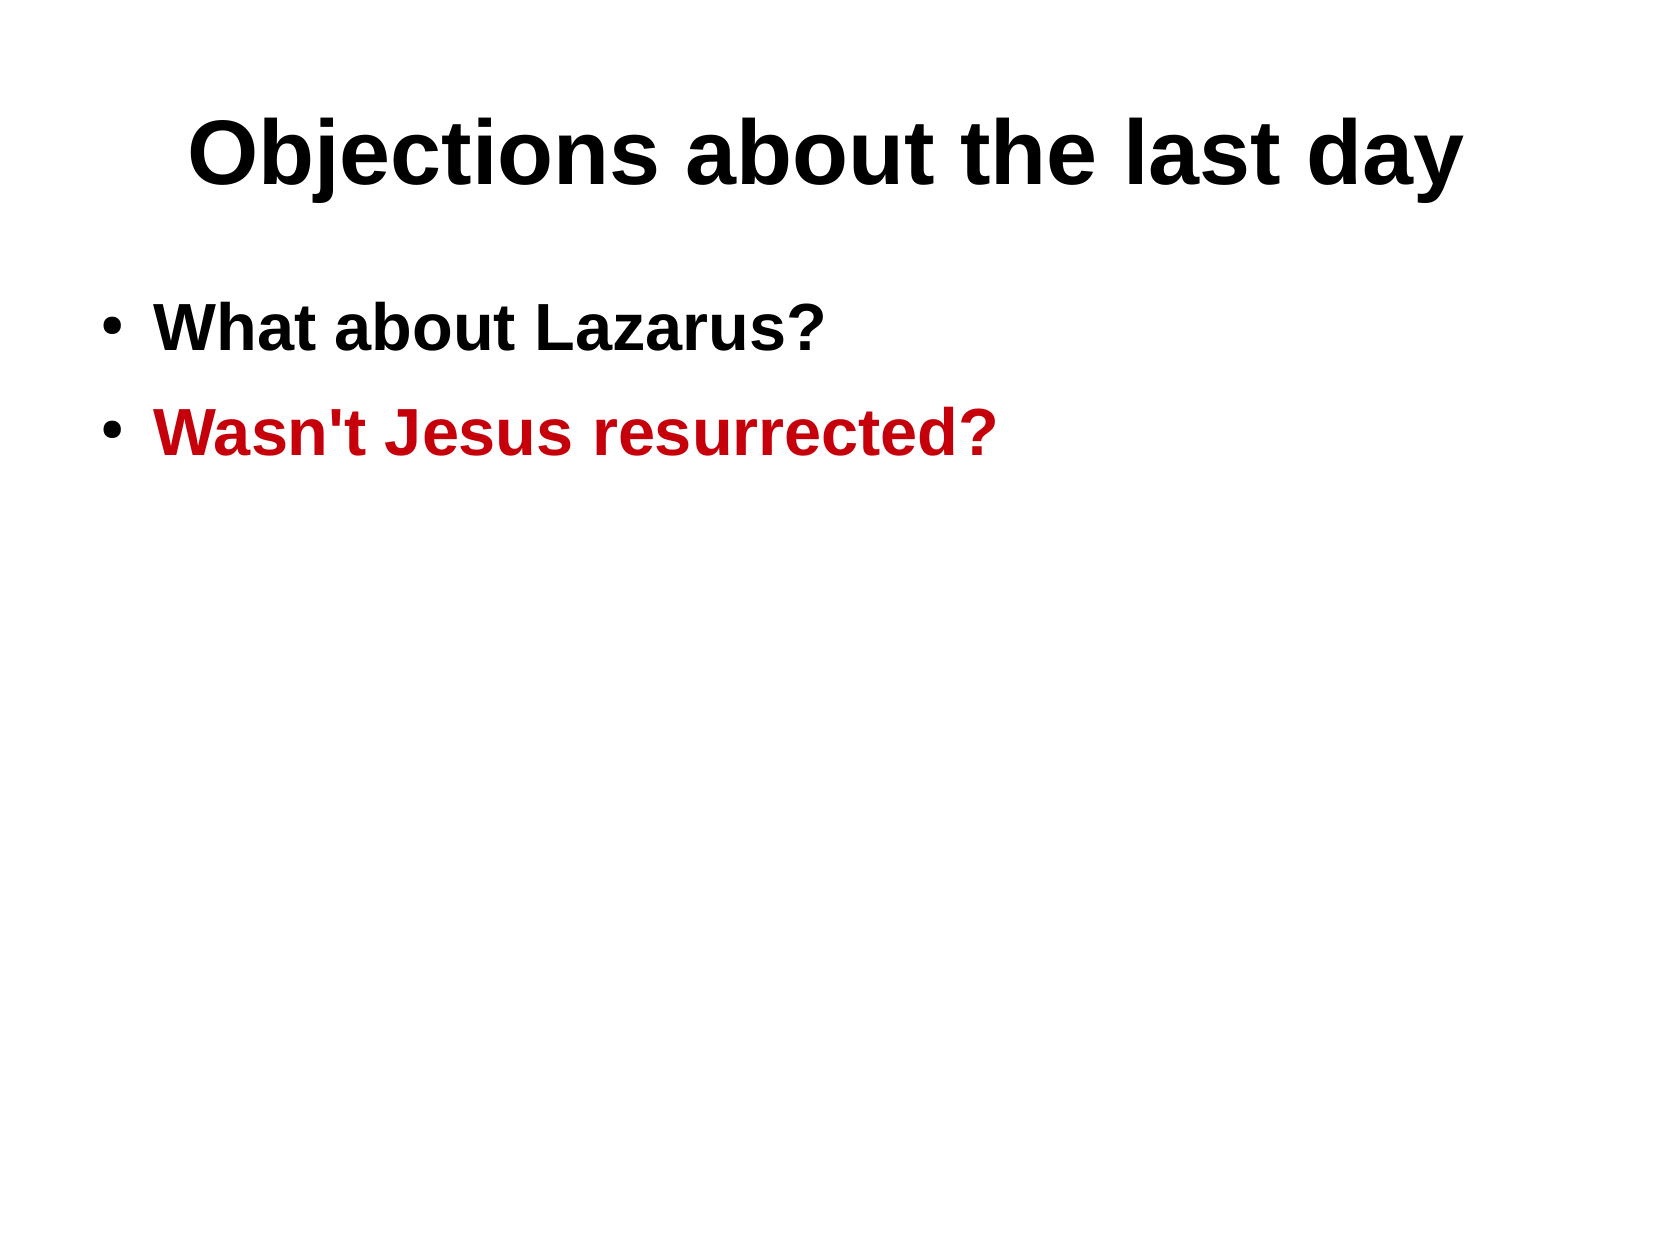

# Objections about the last day
What about Lazarus?
Wasn't Jesus resurrected?